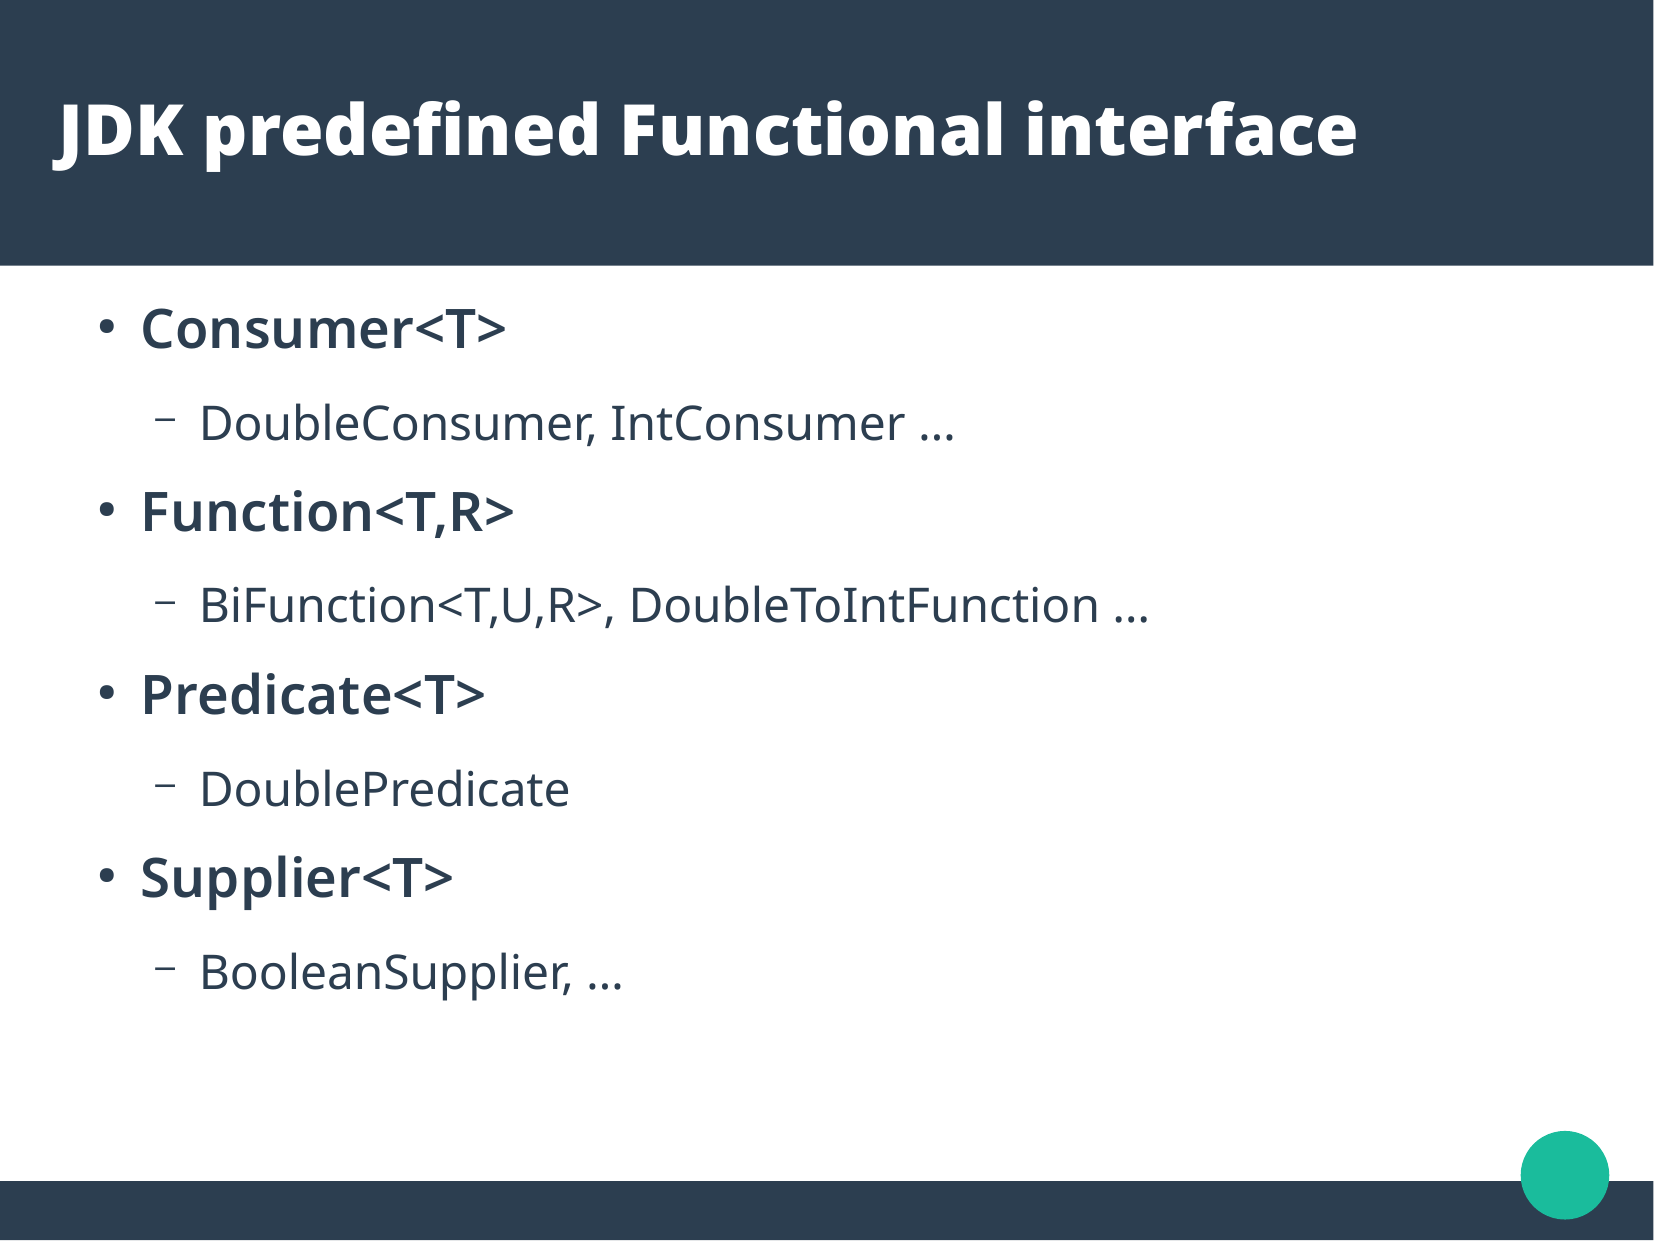

# JDK predefined Functional interface
Consumer<T>
DoubleConsumer, IntConsumer …
Function<T,R>
BiFunction<T,U,R>, DoubleToIntFunction …
Predicate<T>
DoublePredicate
Supplier<T>
BooleanSupplier, …